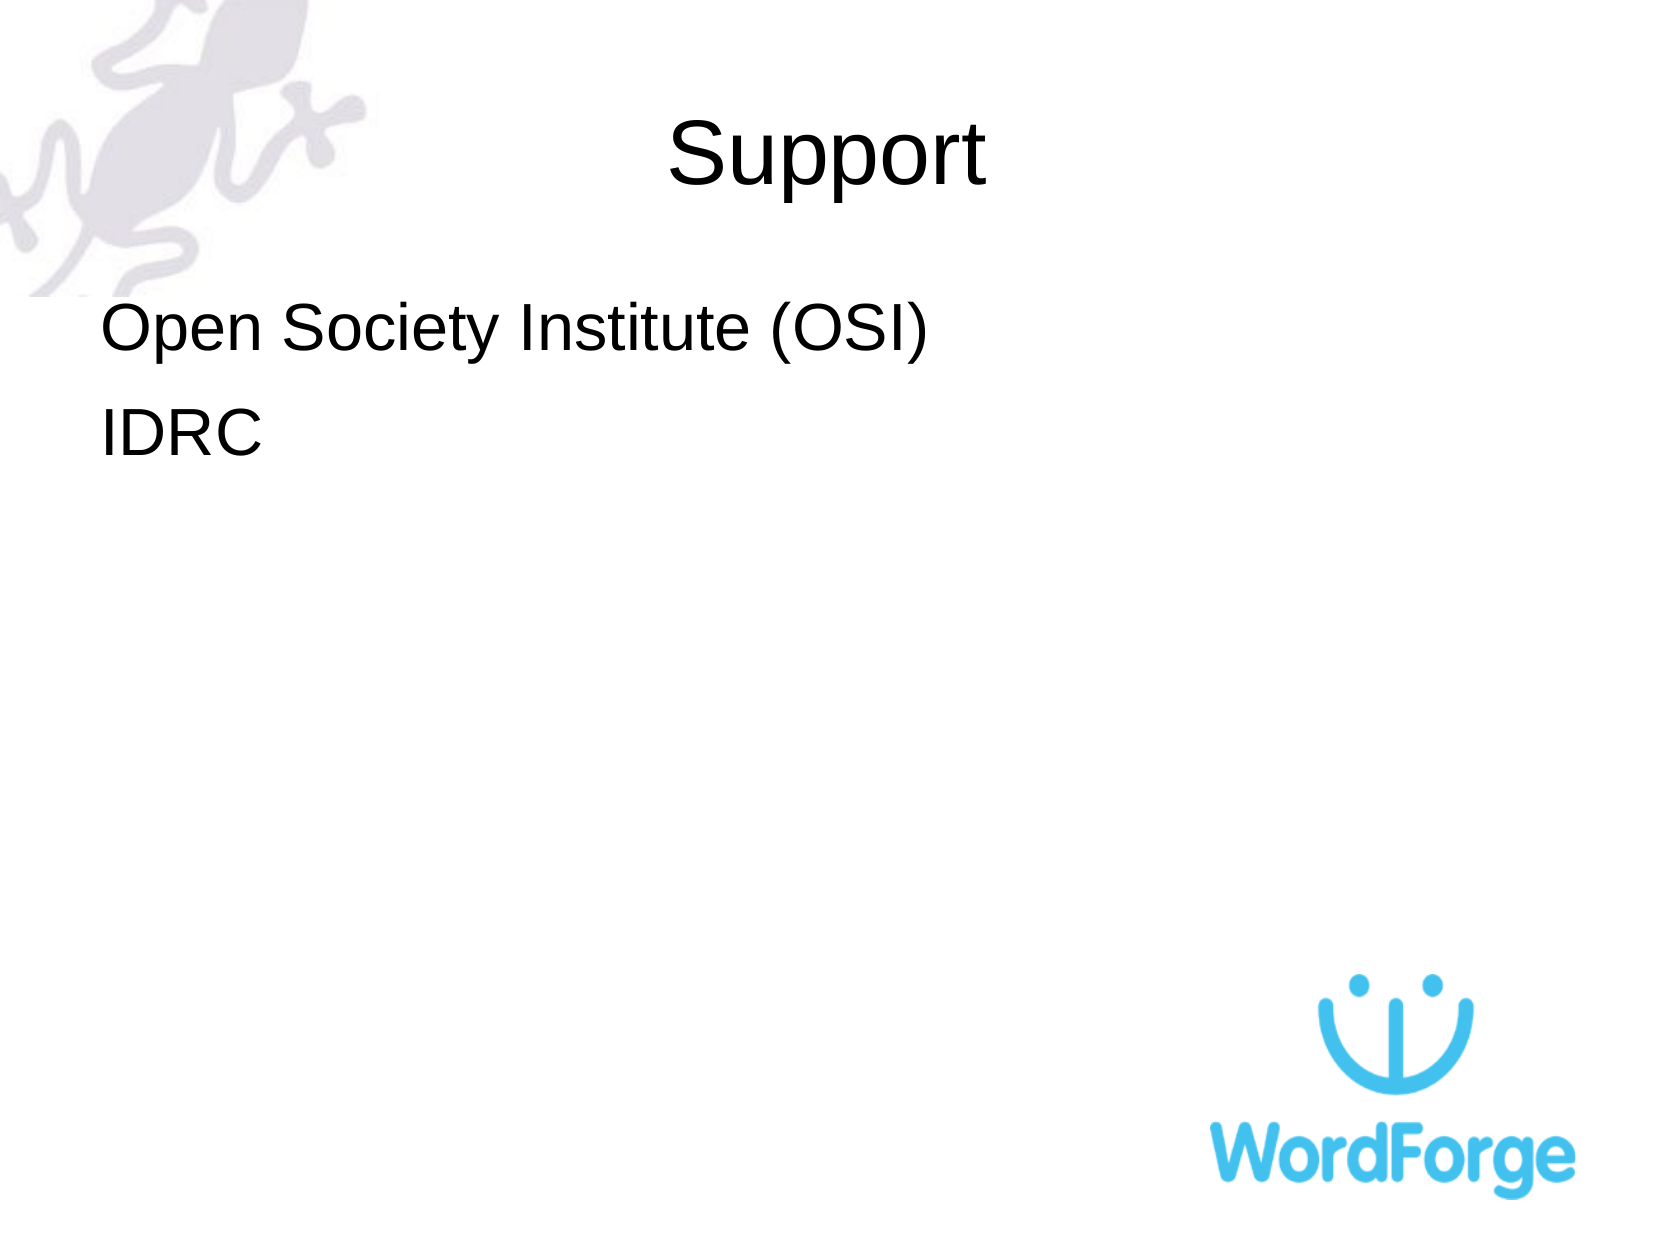

# Support
Open Society Institute (OSI)
IDRC